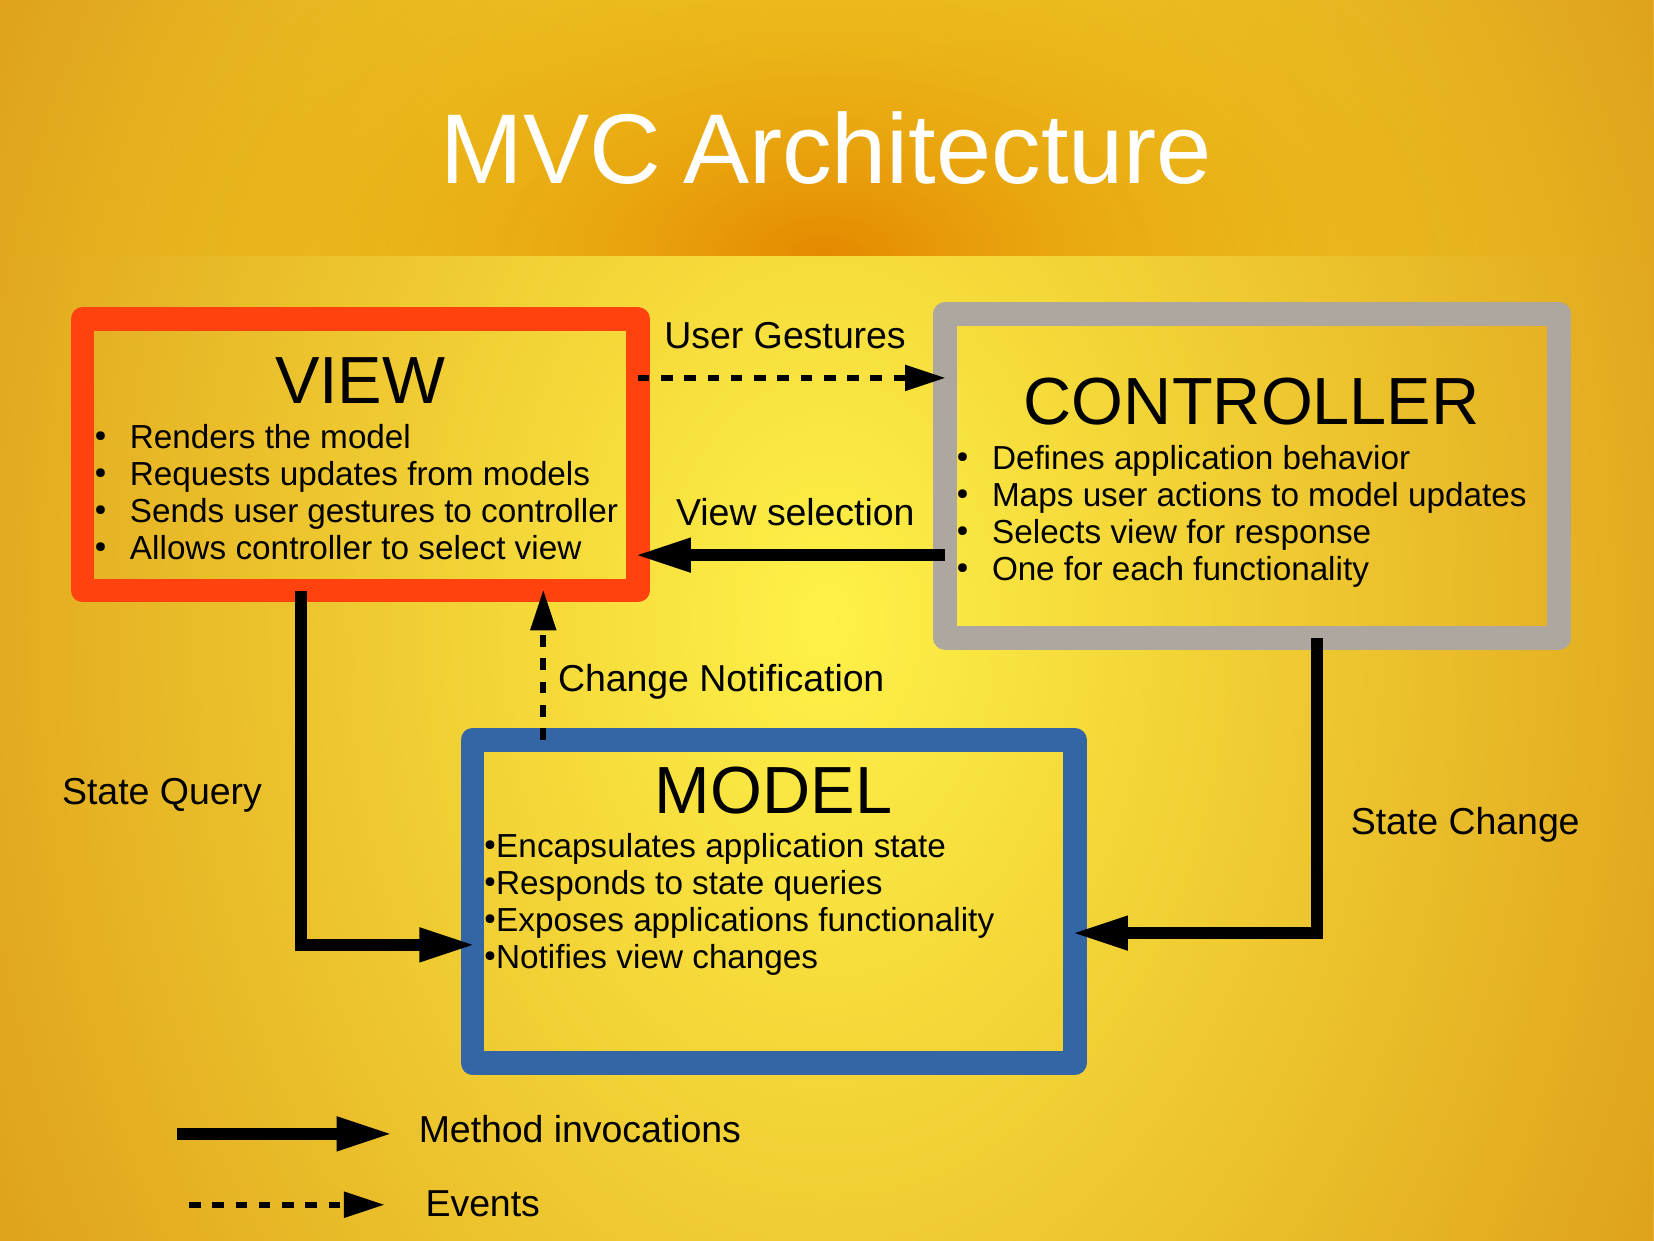

# MVC Architecture
User Gestures
CONTROLLER
Defines application behavior
Maps user actions to model updates
Selects view for response
One for each functionality
VIEW
Renders the model
Requests updates from models
Sends user gestures to controller
Allows controller to select view
View selection
Change Notification
MODEL
Encapsulates application state
Responds to state queries
Exposes applications functionality
Notifies view changes
State Query
State Change
Method invocations
Events